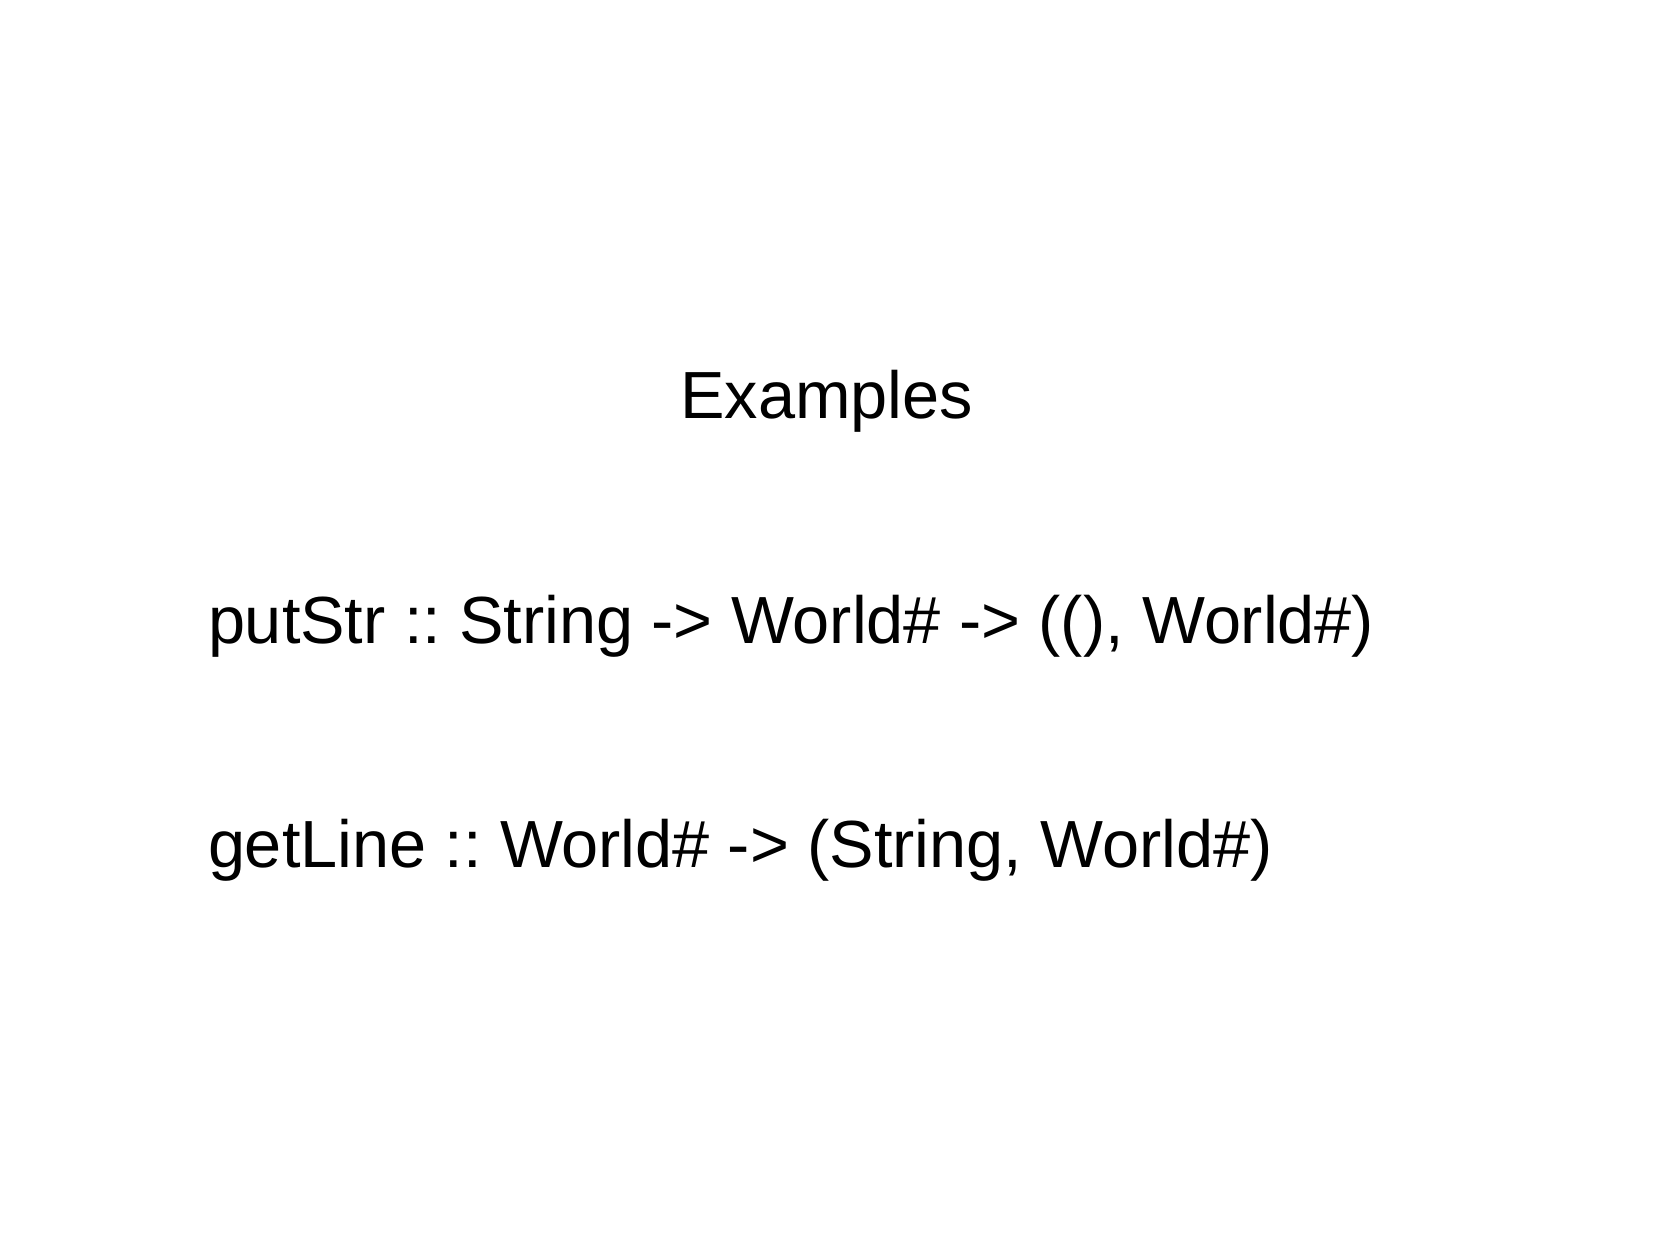

# Examples
putStr :: String -> World# -> ((), World#)
getLine :: World# -> (String, World#)